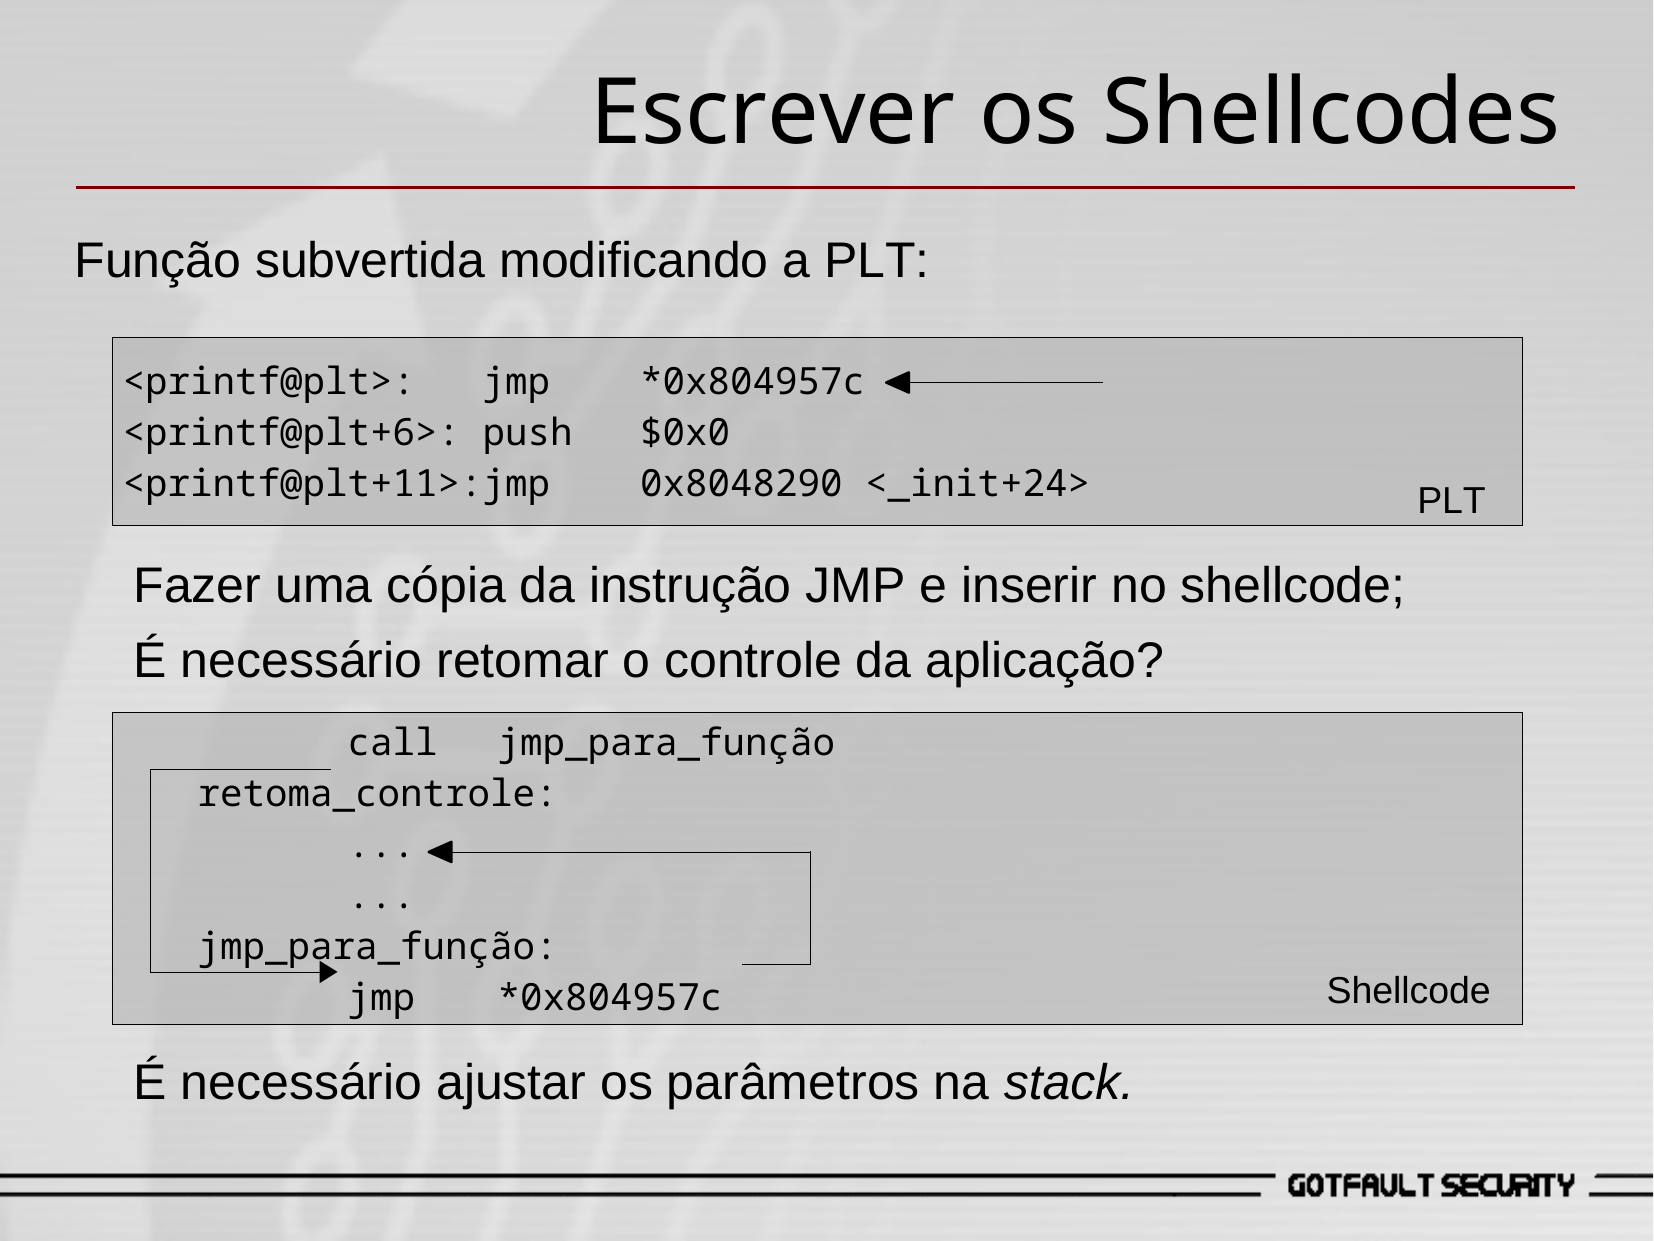

Escrever os Shellcodes
Função subvertida modificando a PLT:
<printf@plt>: jmp *0x804957c
<printf@plt+6>: push $0x0
<printf@plt+11>:jmp 0x8048290 <_init+24>
PLT
 Fazer uma cópia da instrução JMP e inserir no shellcode;
 É necessário retomar o controle da aplicação?
			call	jmp_para_função
	retoma_controle:
			...
			...
	jmp_para_função:
			jmp		*0x804957c
Shellcode
 É necessário ajustar os parâmetros na stack.